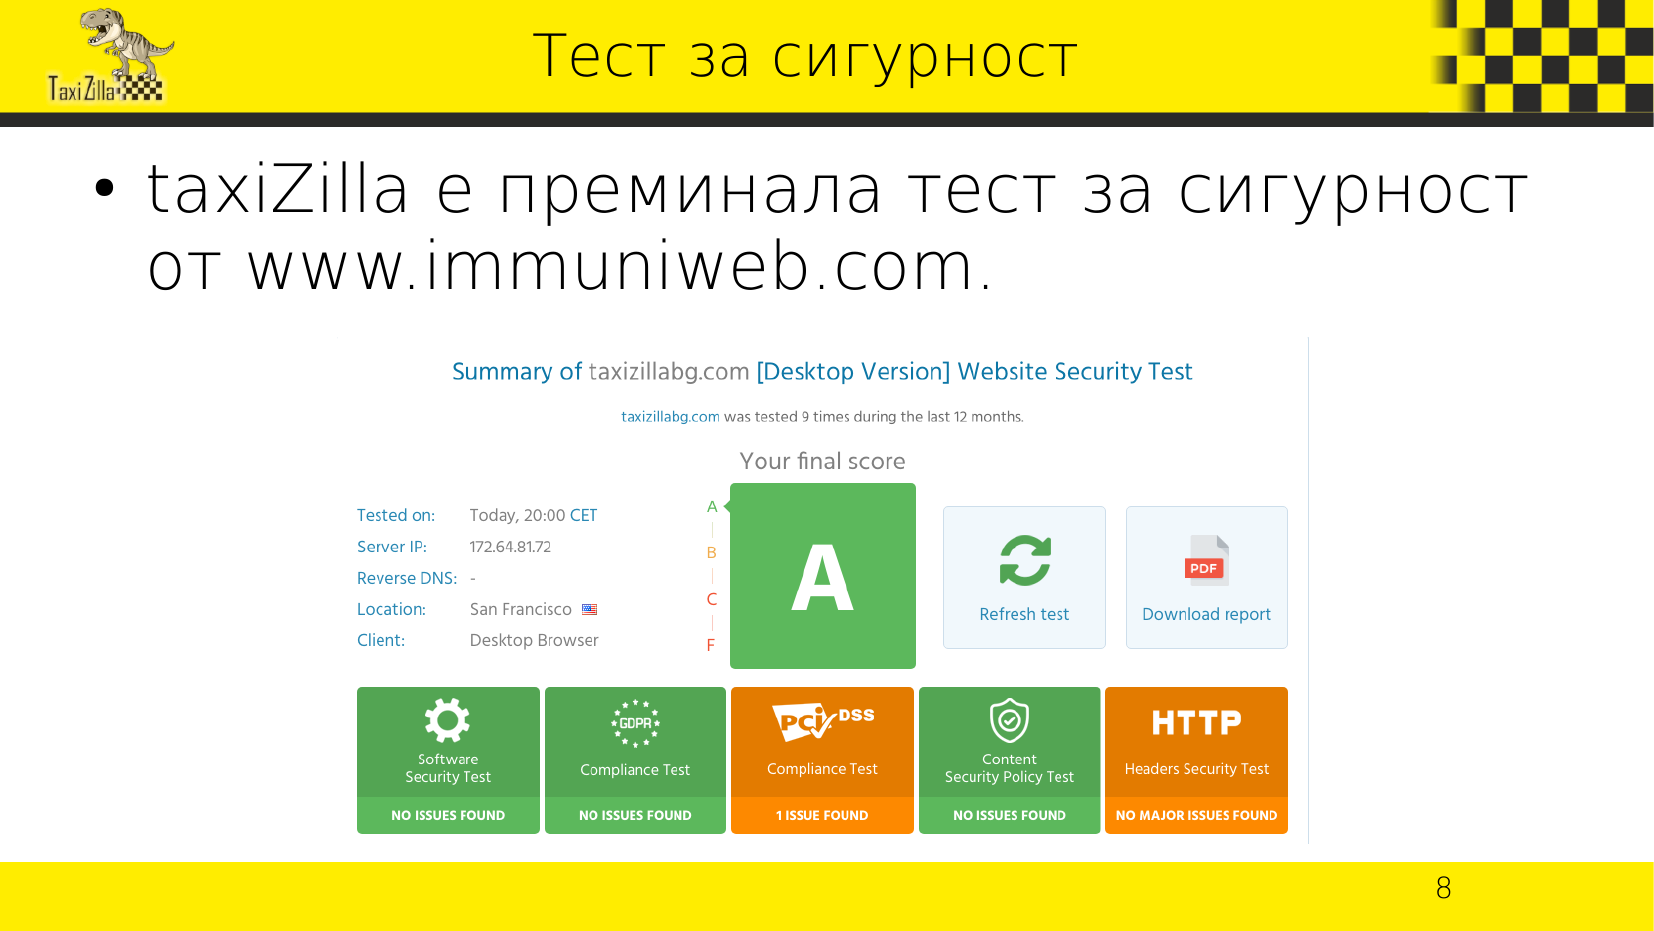

# Тест за сигурност
taxiZilla е преминала тест за сигурност от www.immuniweb.com.